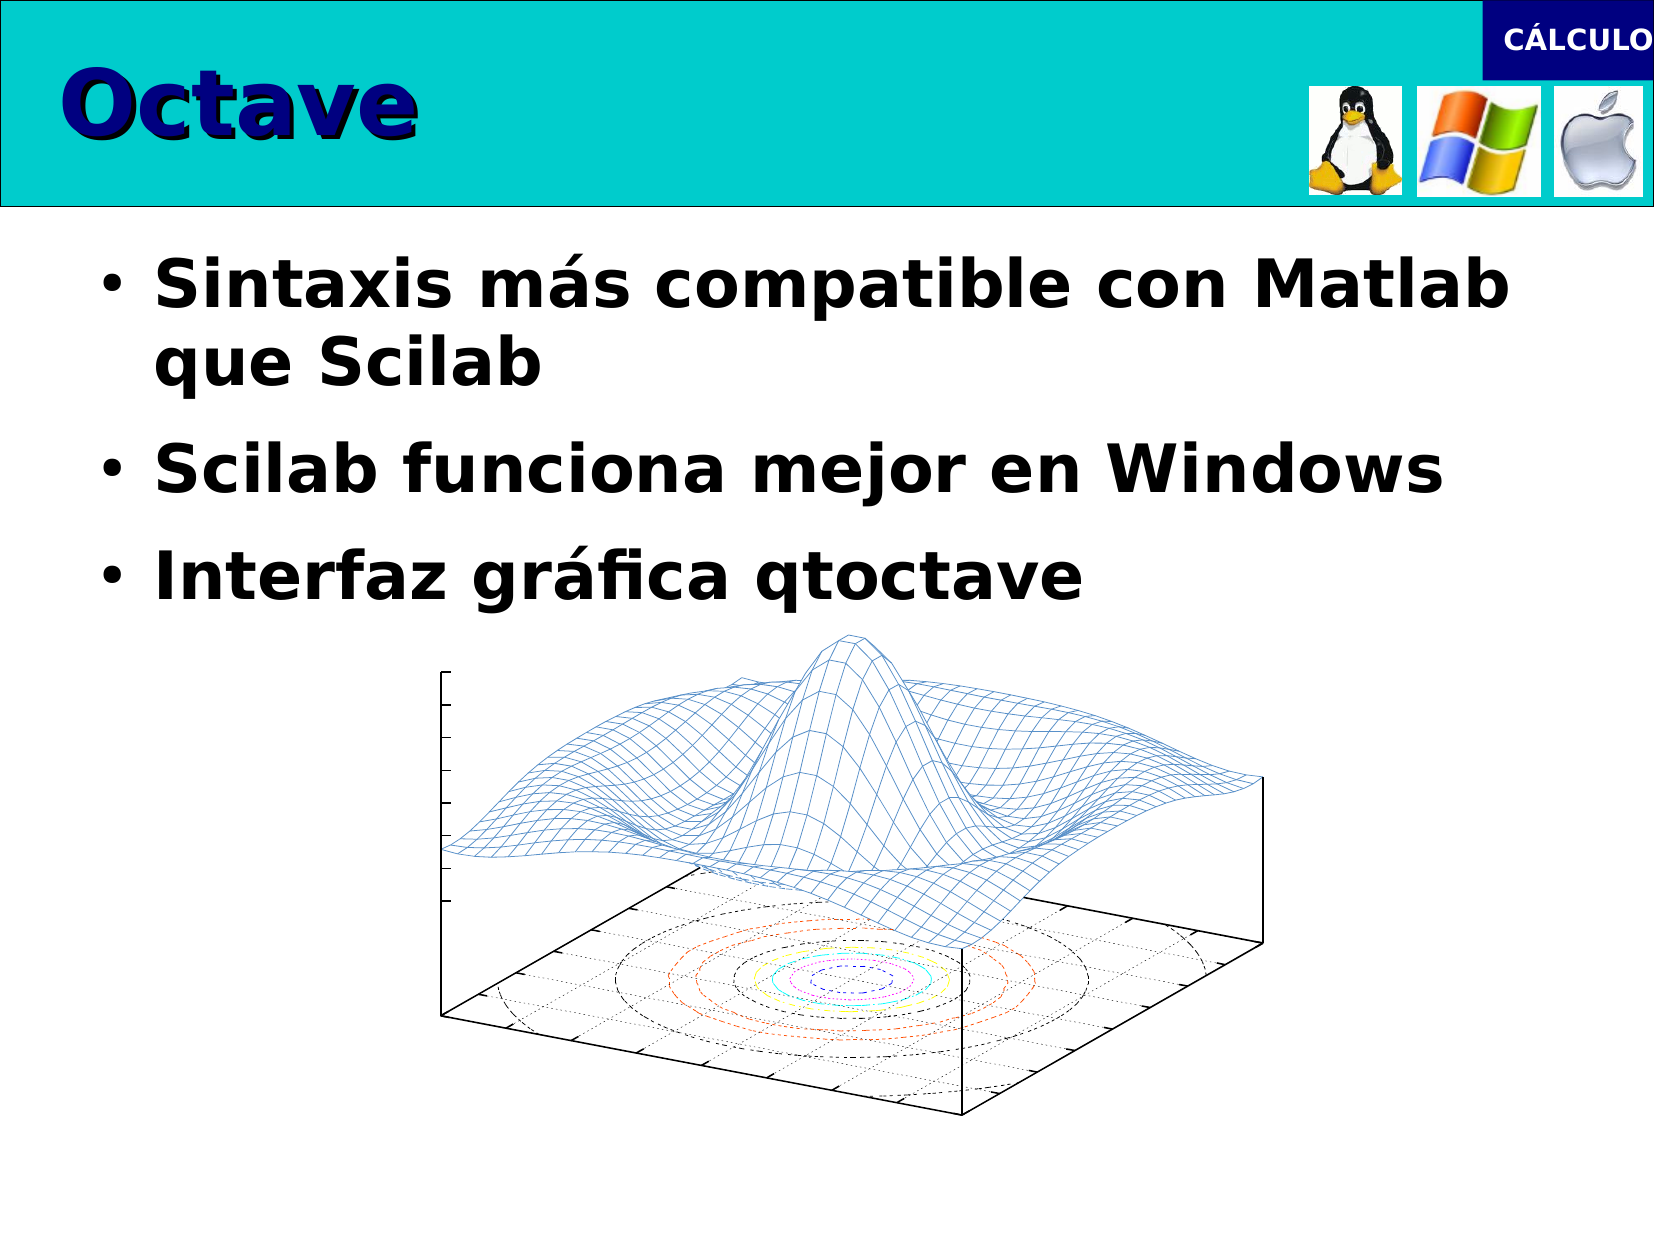

CÁLCULO
# Octave
Sintaxis más compatible con Matlab que Scilab
Scilab funciona mejor en Windows
Interfaz gráfica qtoctave